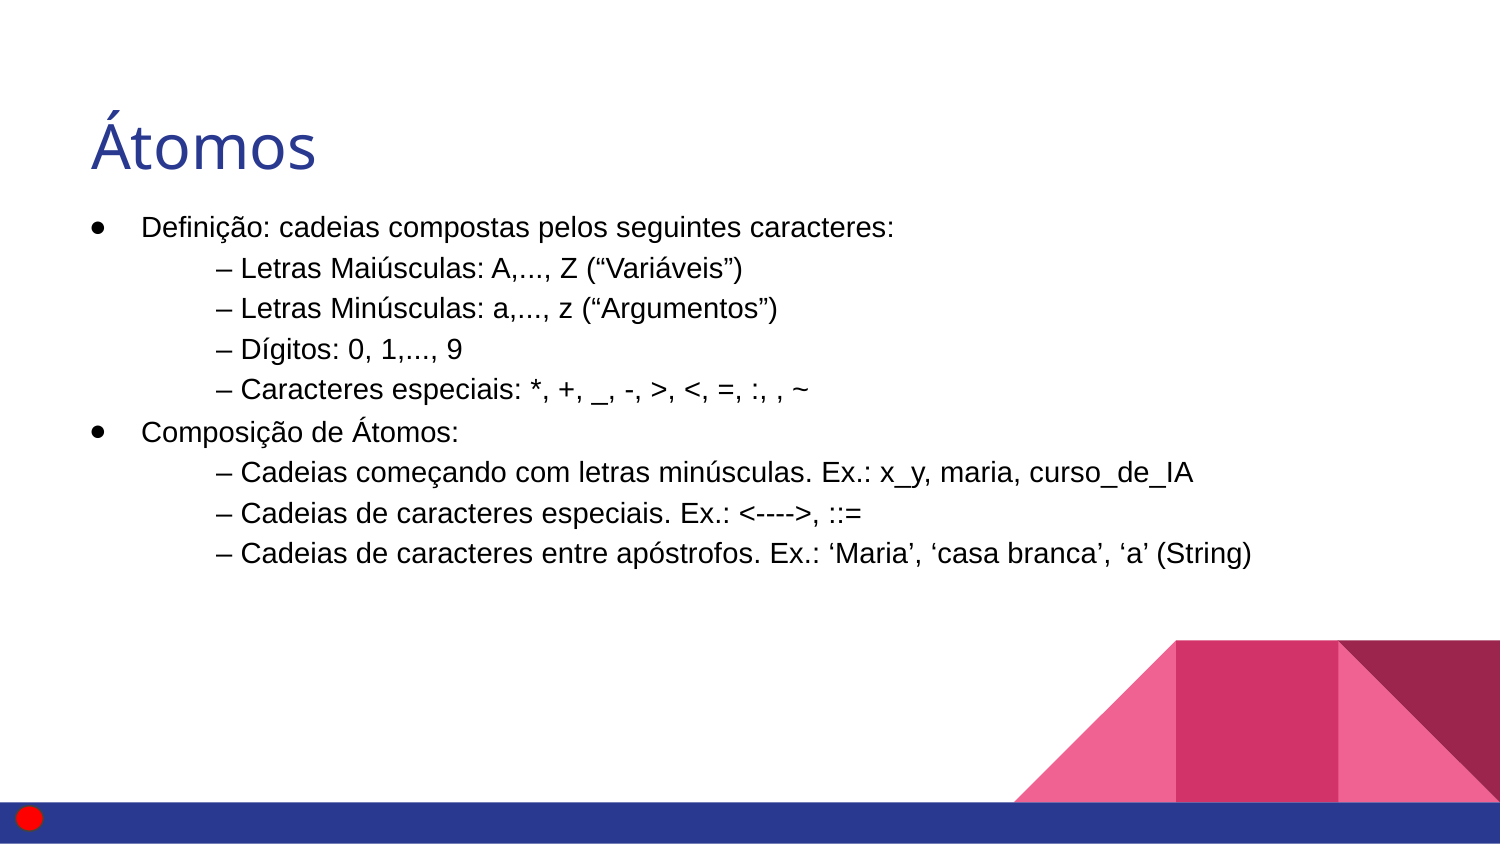

Átomos
# Definição: cadeias compostas pelos seguintes caracteres:
– Letras Maiúsculas: A,..., Z (“Variáveis”)
– Letras Minúsculas: a,..., z (“Argumentos”)
– Dígitos: 0, 1,..., 9
– Caracteres especiais: *, +, _, -, >, <, =, :, , ~
Composição de Átomos:
– Cadeias começando com letras minúsculas. Ex.: x_y, maria, curso_de_IA
– Cadeias de caracteres especiais. Ex.: <---->, ::=
– Cadeias de caracteres entre apóstrofos. Ex.: ‘Maria’, ‘casa branca’, ‘a’ (String)